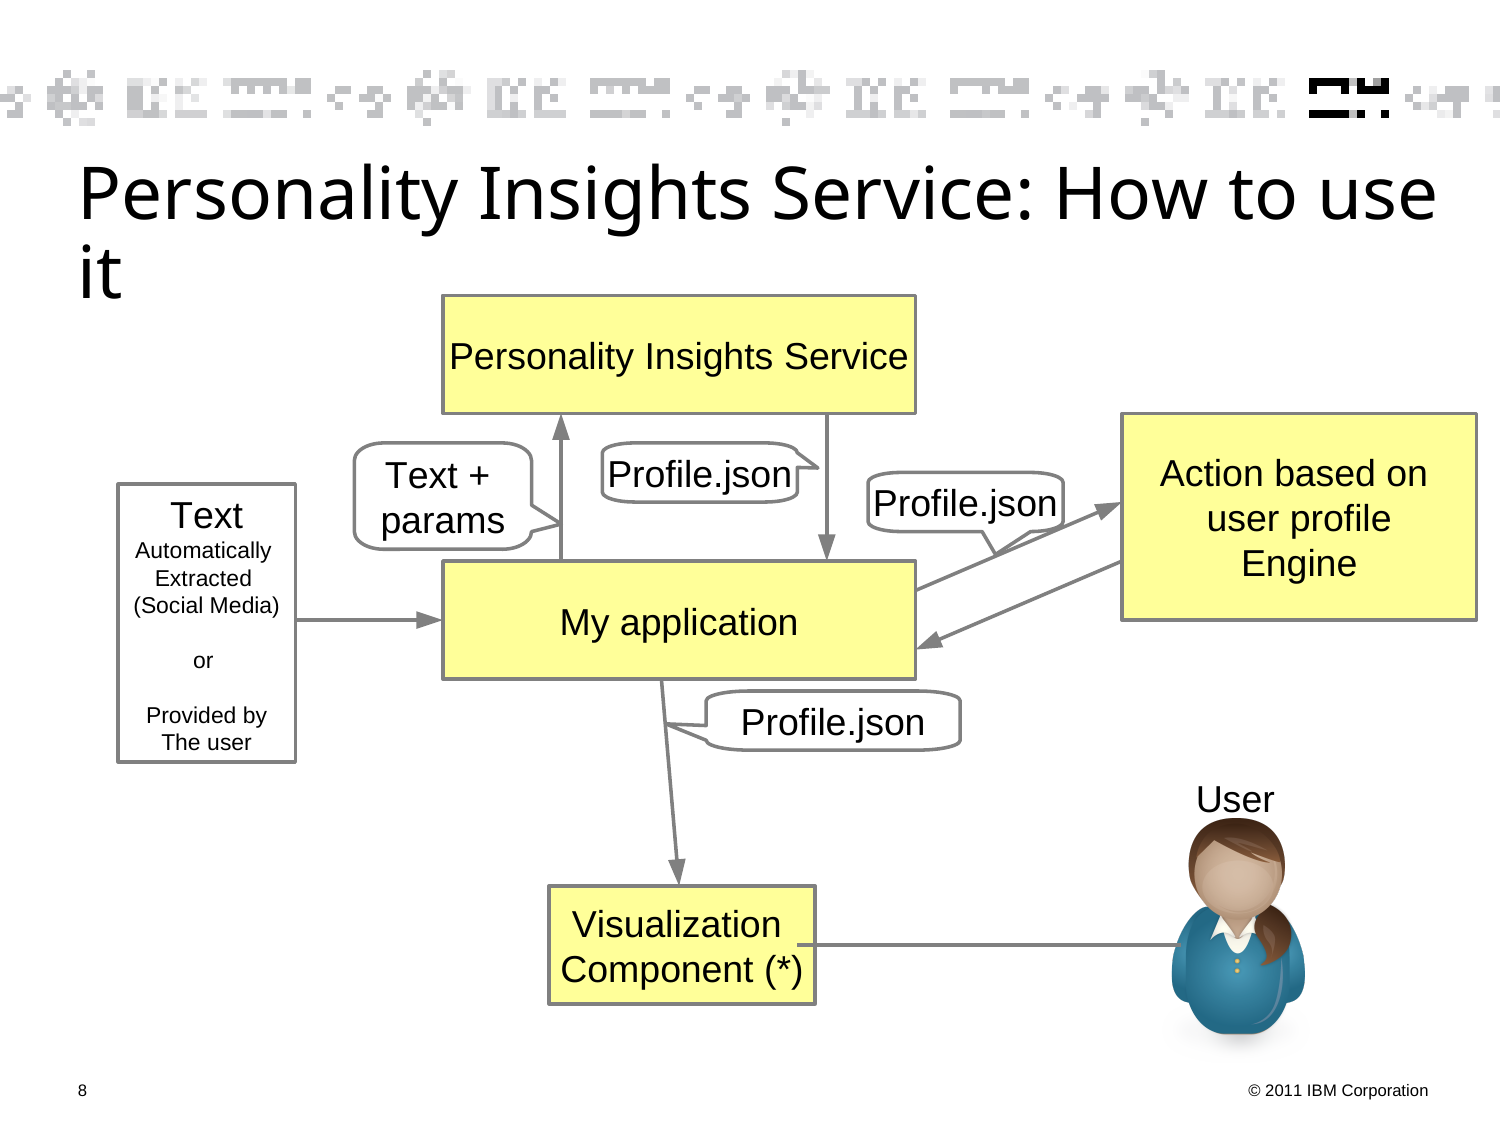

# Personality Insights Service: How to use it
Personality Insights Service
Action based on
user profile
Engine
Text +
params
Profile.json
Profile.json
Text
Automatically
Extracted
(Social Media)
or
Provided by
The user
My application
Profile.json
User
Visualization
Component (*)
8